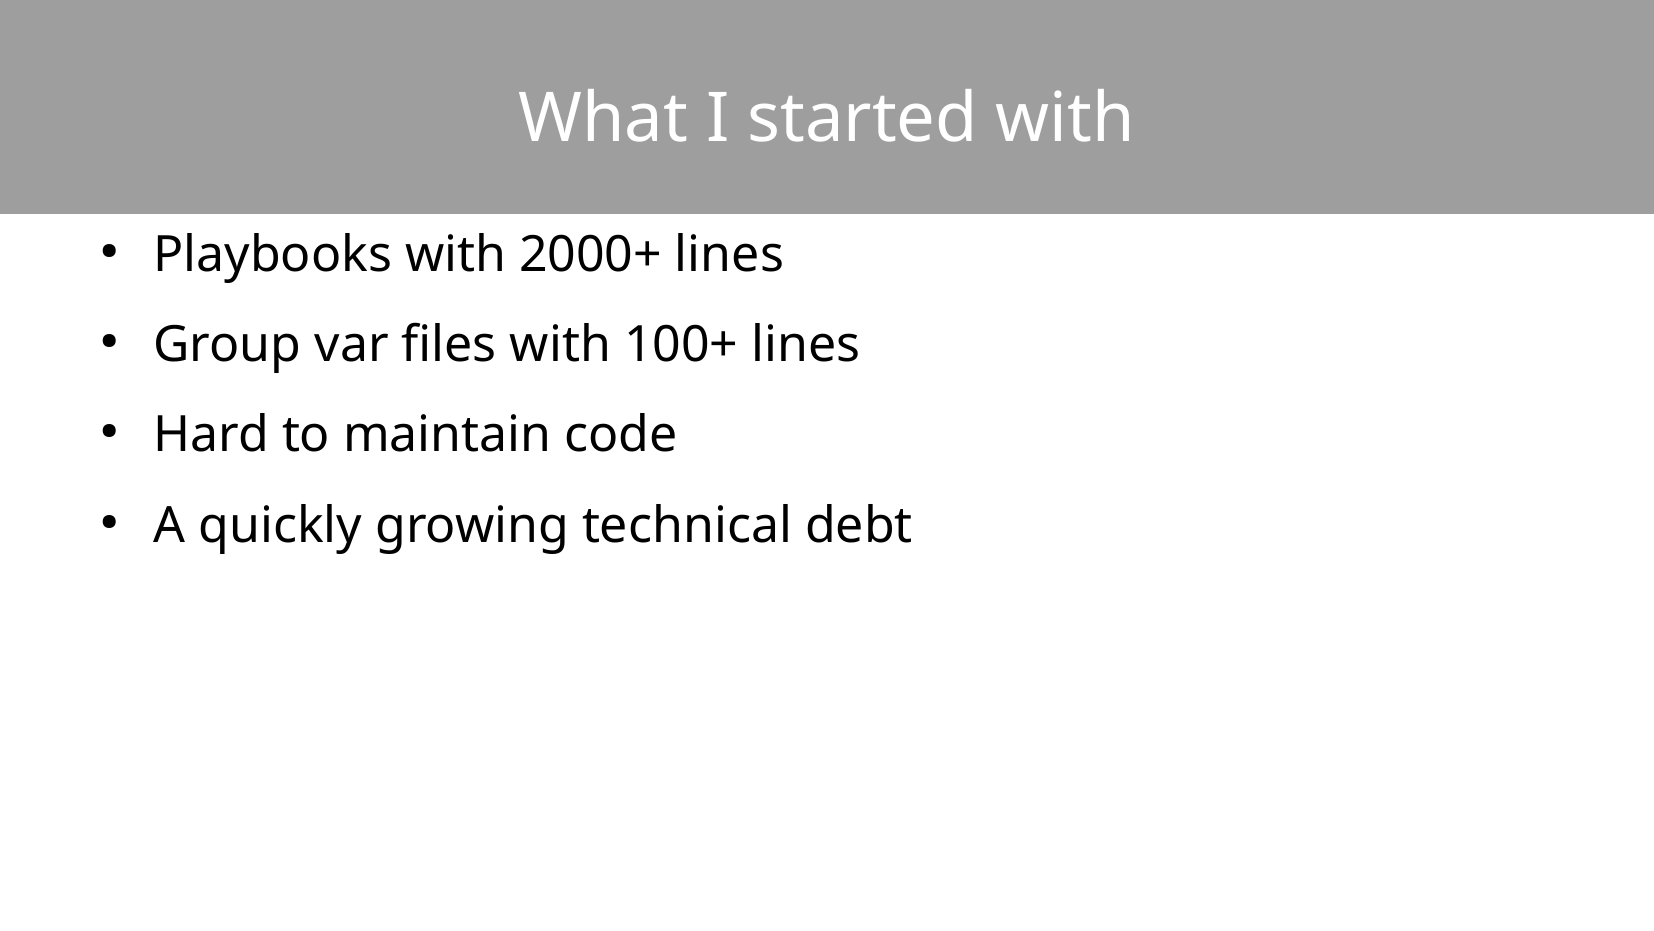

# What I started with
Playbooks with 2000+ lines
Group var files with 100+ lines
Hard to maintain code
A quickly growing technical debt